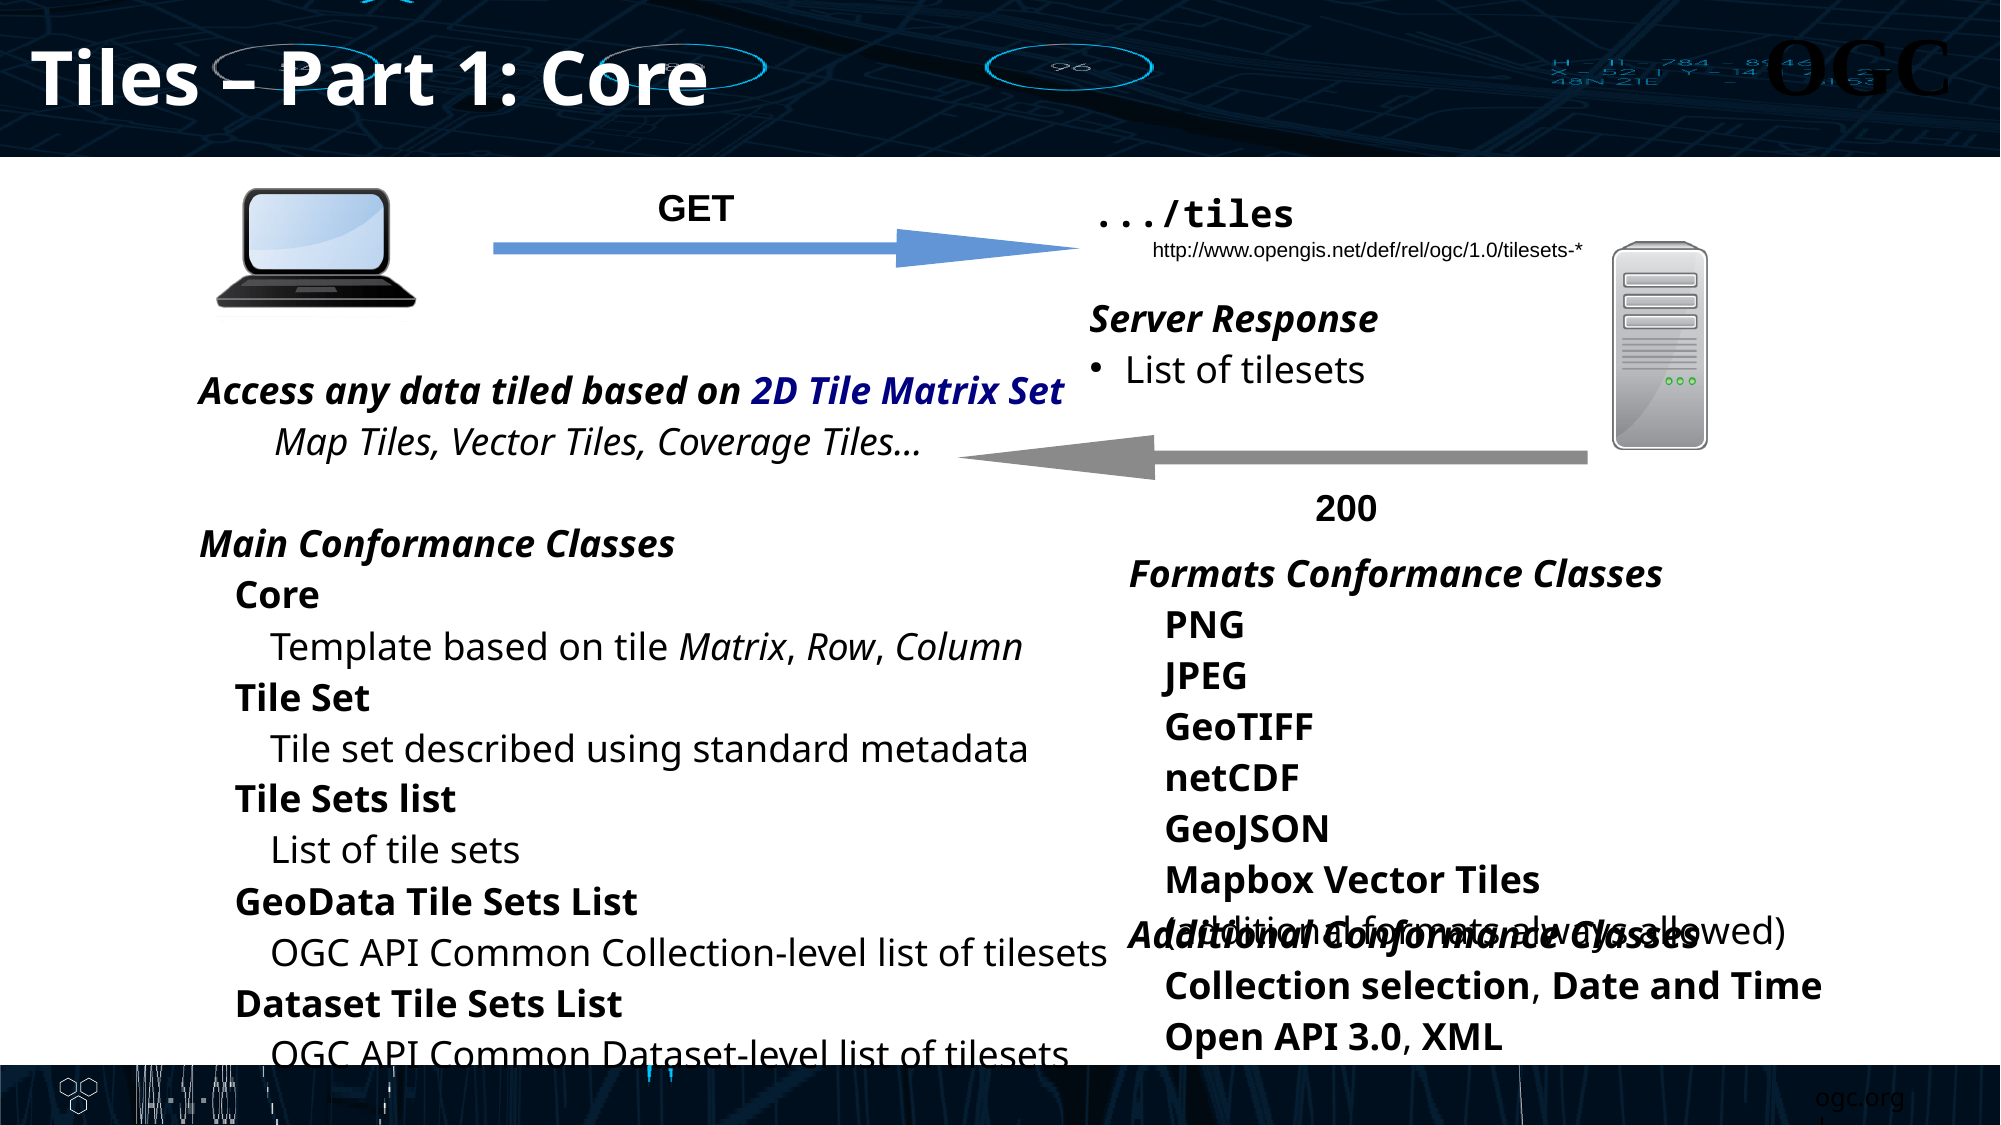

# Tiles – Part 1: Core
GET
.../tiles
http://www.opengis.net/def/rel/ogc/1.0/tilesets-*
Server Response
List of tilesets
Access any data tiled based on 2D Tile Matrix Set
	Map Tiles, Vector Tiles, Coverage Tiles...
Main Conformance Classes
Core
Template based on tile Matrix, Row, Column
Tile Set
Tile set described using standard metadata
Tile Sets list
List of tile sets
GeoData Tile Sets List
OGC API Common Collection-level list of tilesets
Dataset Tile Sets List
OGC API Common Dataset-level list of tilesets
200
Formats Conformance Classes
PNG
JPEG
GeoTIFF
netCDF
GeoJSON
Mapbox Vector Tiles
(additional formats always allowed)
Additional Conformance Classes
Collection selection, Date and Time
Open API 3.0, XML